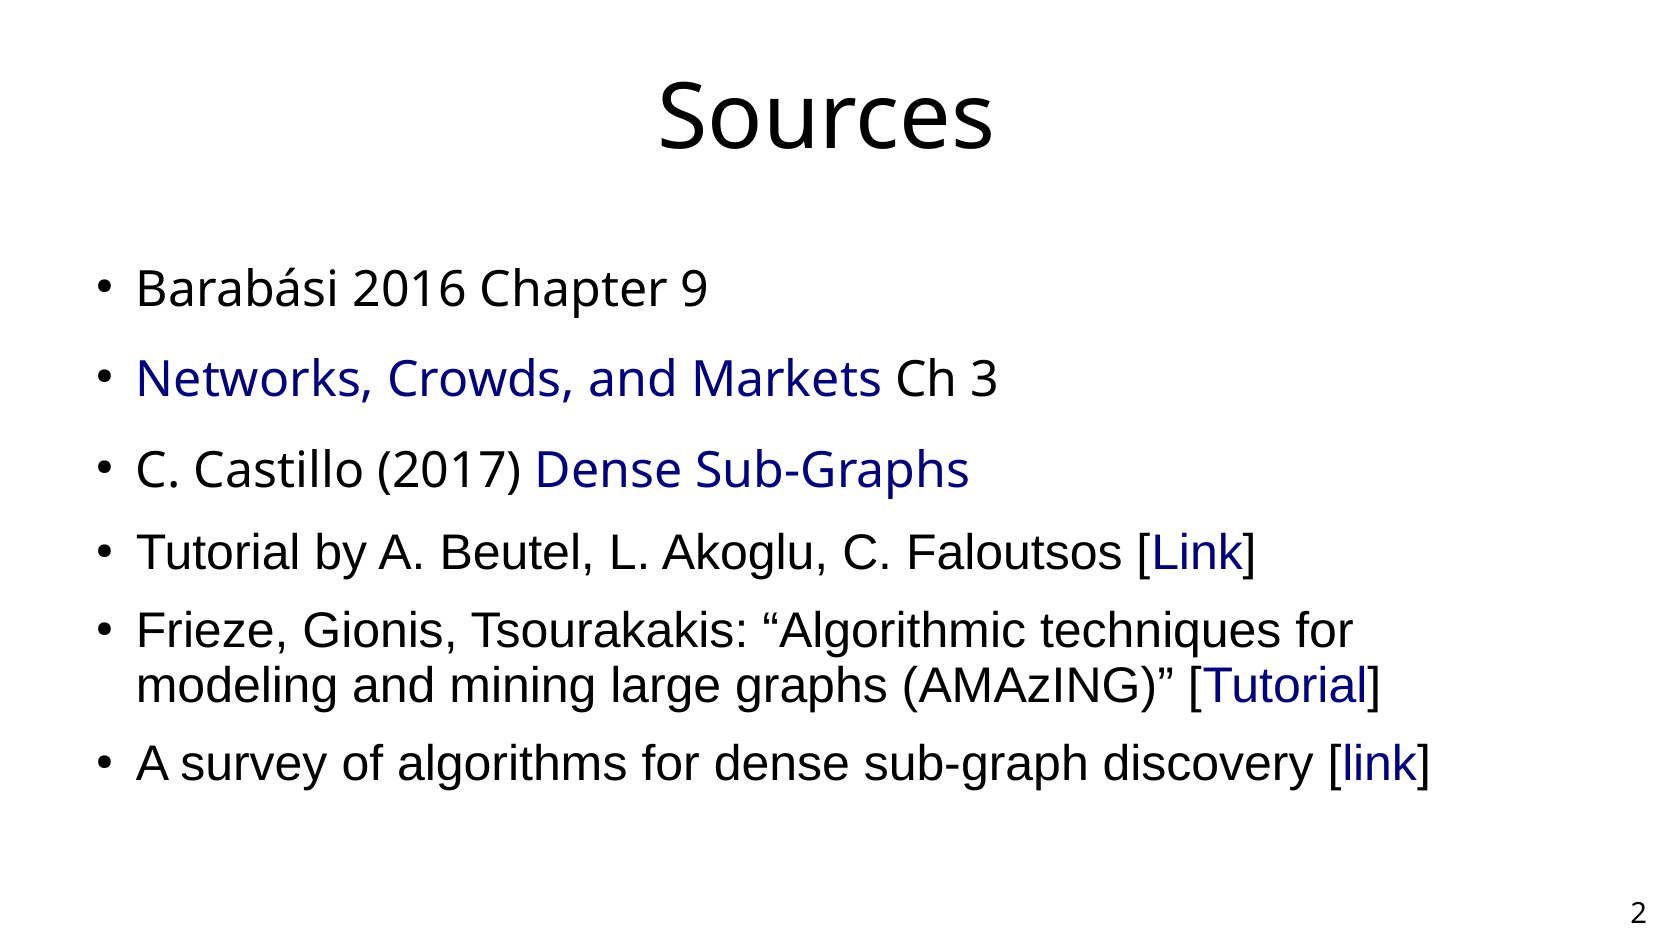

# Sources
Barabási 2016 Chapter 9
Networks, Crowds, and Markets Ch 3
C. Castillo (2017) Dense Sub-Graphs
Tutorial by A. Beutel, L. Akoglu, C. Faloutsos [Link]
Frieze, Gionis, Tsourakakis: “Algorithmic techniques for modeling and mining large graphs (AMAzING)” [Tutorial]
A survey of algorithms for dense sub-graph discovery [link]
2